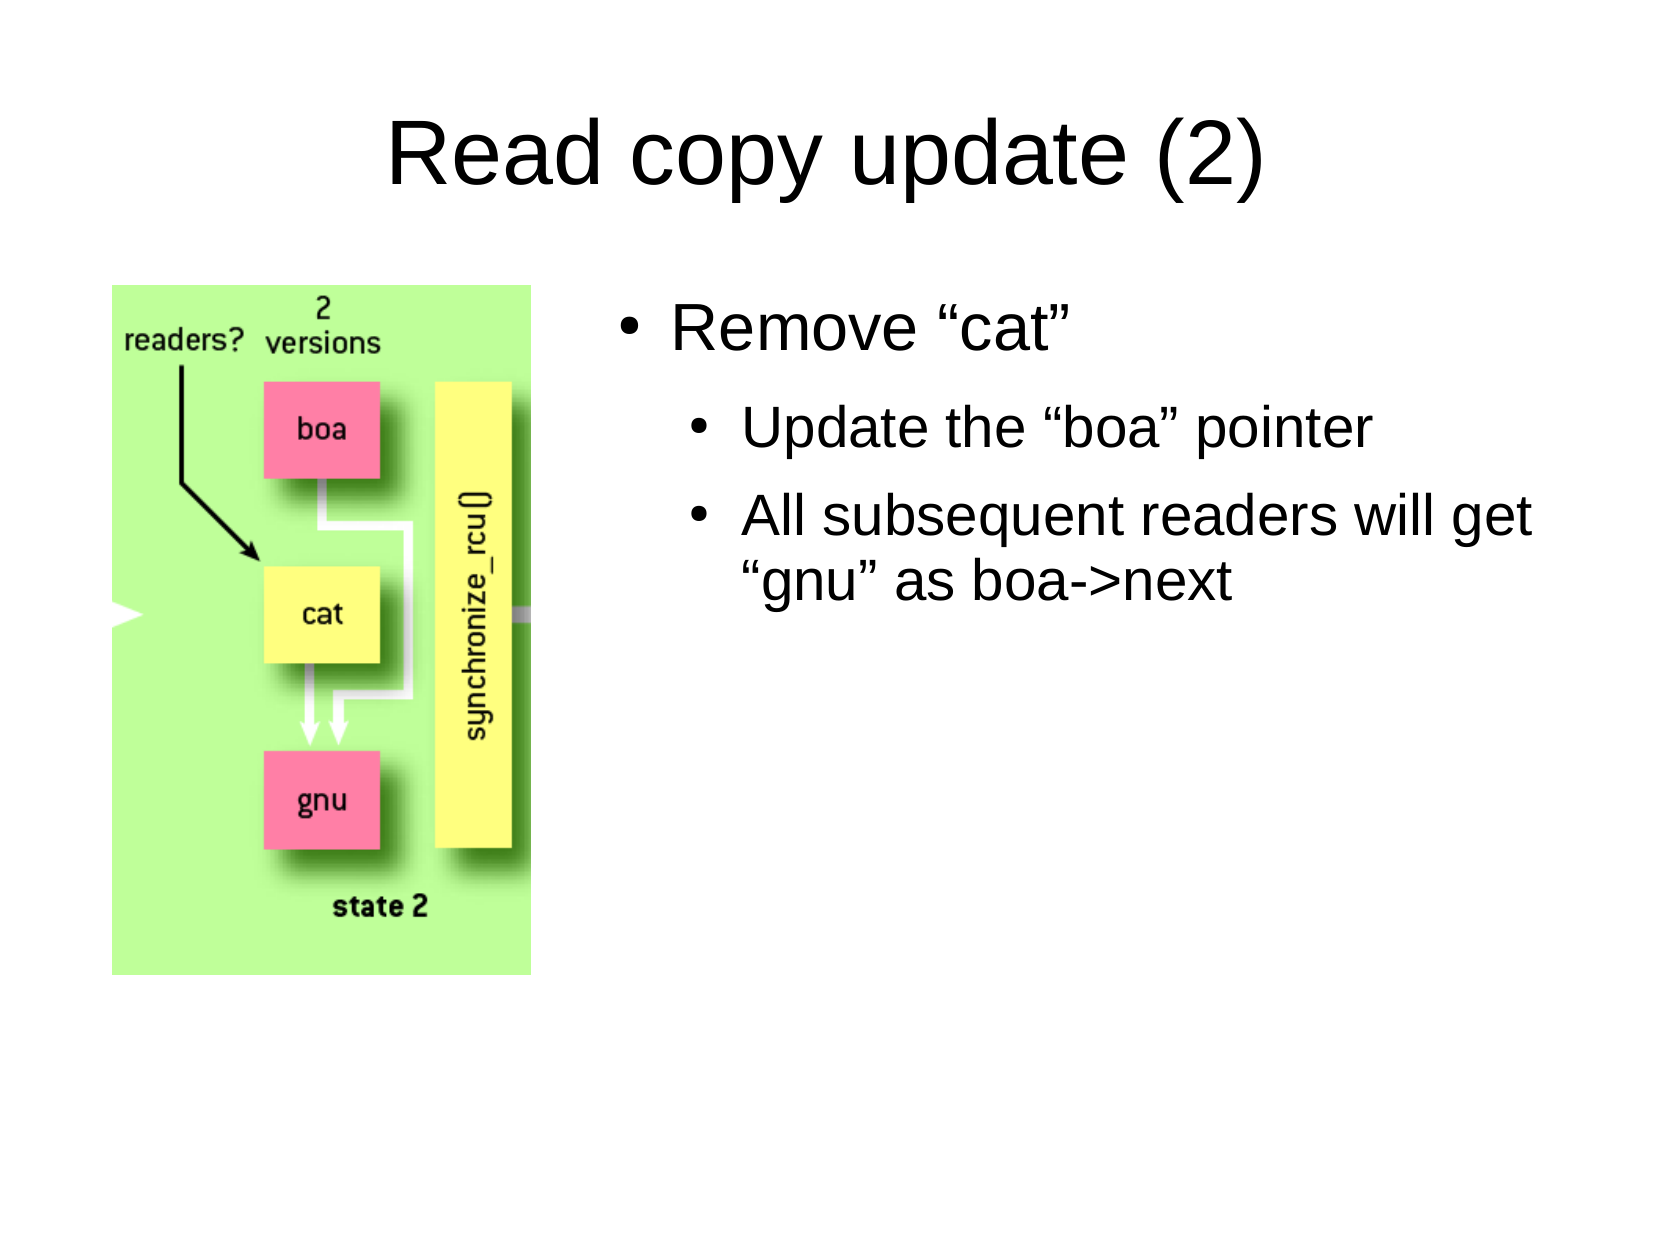

# Read copy update (2)
Remove “cat”
Update the “boa” pointer
All subsequent readers will get “gnu” as boa->next